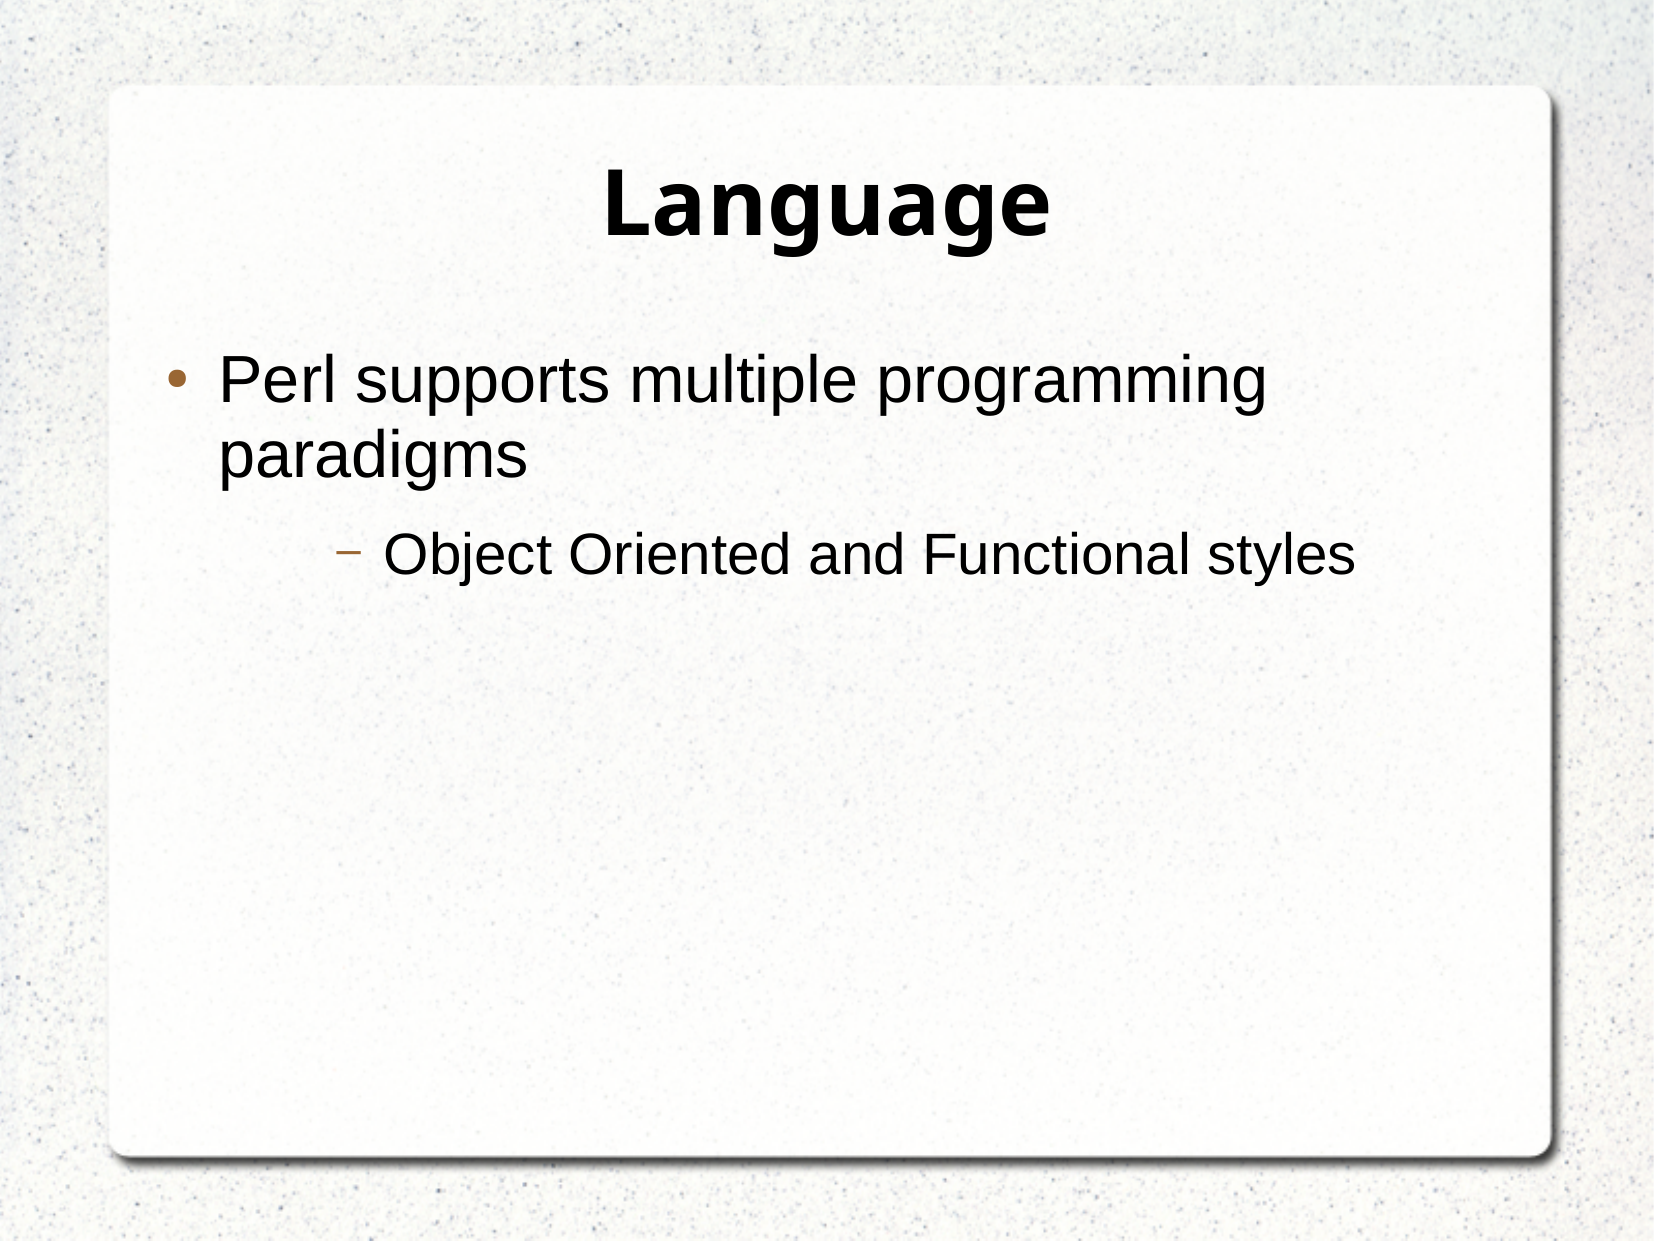

# Language
Perl supports multiple programming paradigms
Object Oriented and Functional styles